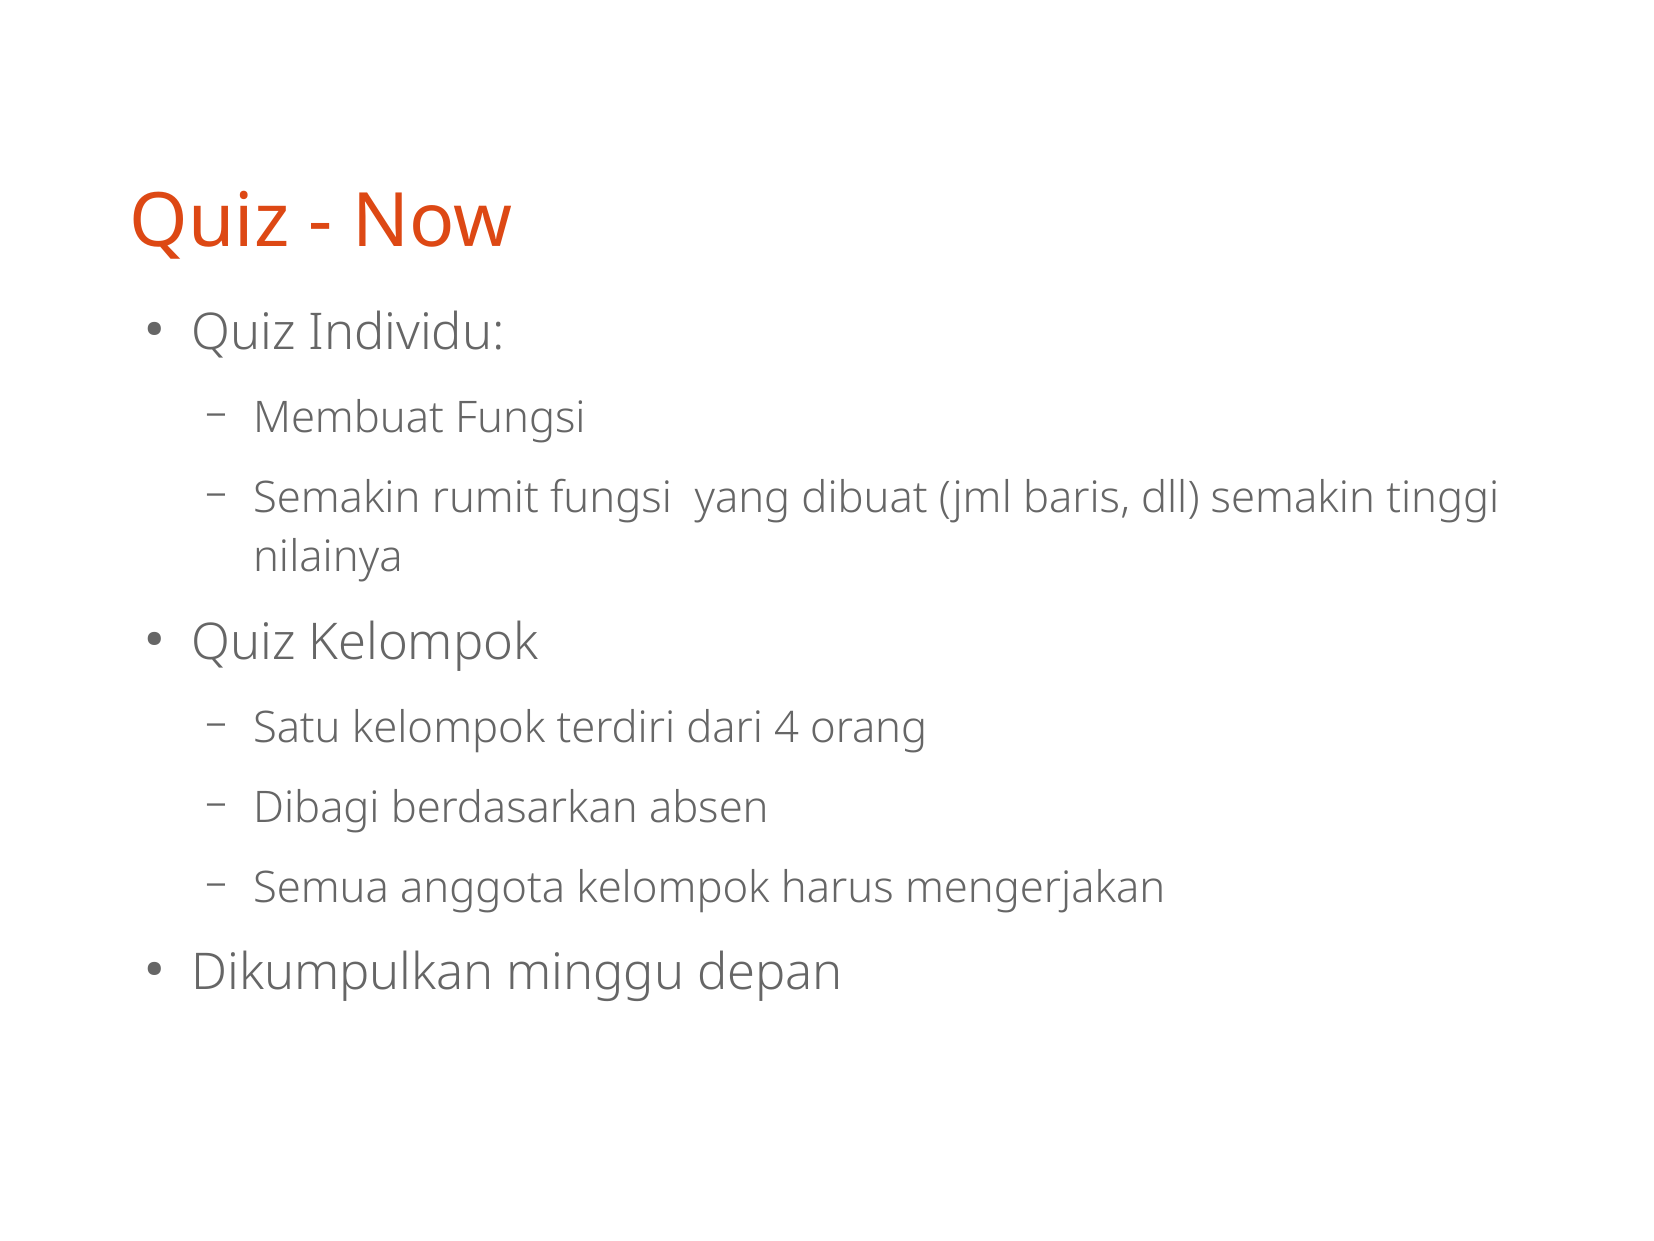

# Quiz - Now
Quiz Individu:
Membuat Fungsi
Semakin rumit fungsi yang dibuat (jml baris, dll) semakin tinggi nilainya
Quiz Kelompok
Satu kelompok terdiri dari 4 orang
Dibagi berdasarkan absen
Semua anggota kelompok harus mengerjakan
Dikumpulkan minggu depan